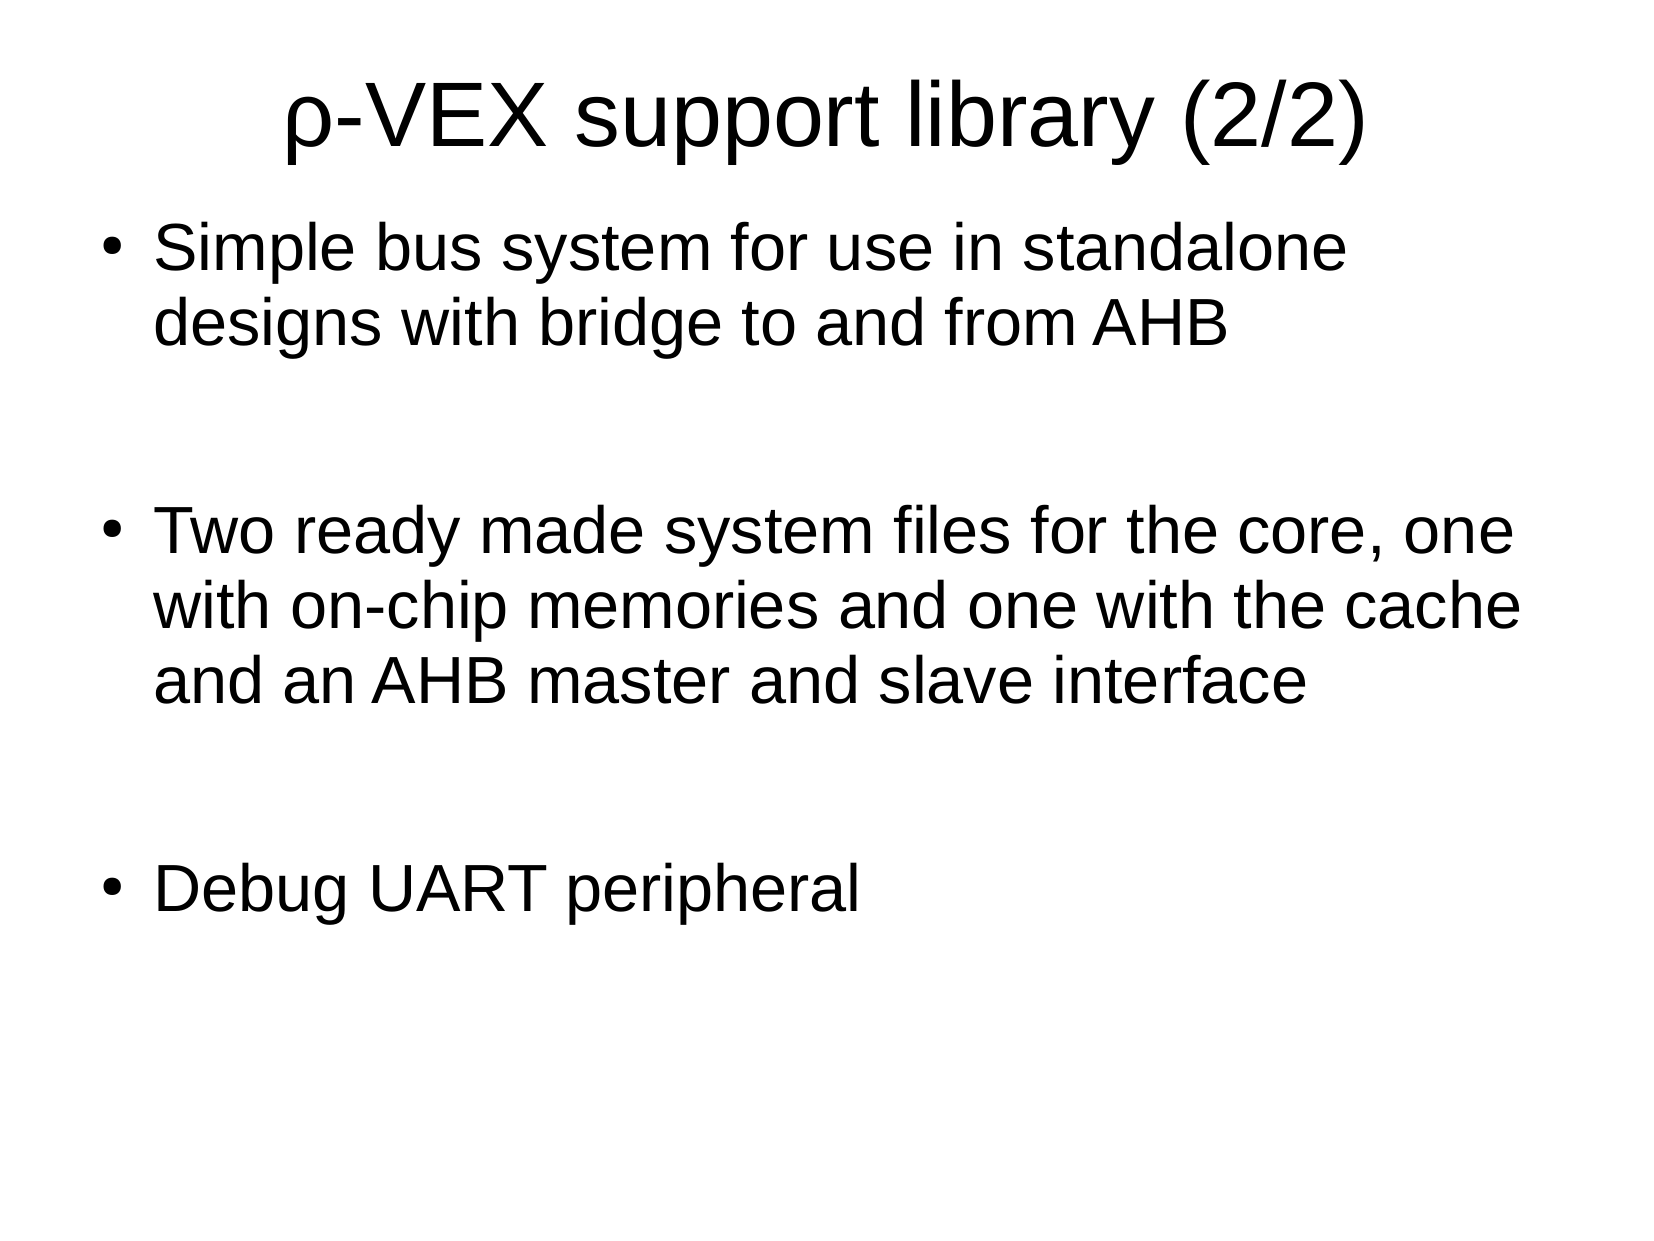

# ρ-VEX support library (2/2)
Simple bus system for use in standalone designs with bridge to and from AHB
Two ready made system files for the core, one with on-chip memories and one with the cache and an AHB master and slave interface
Debug UART peripheral